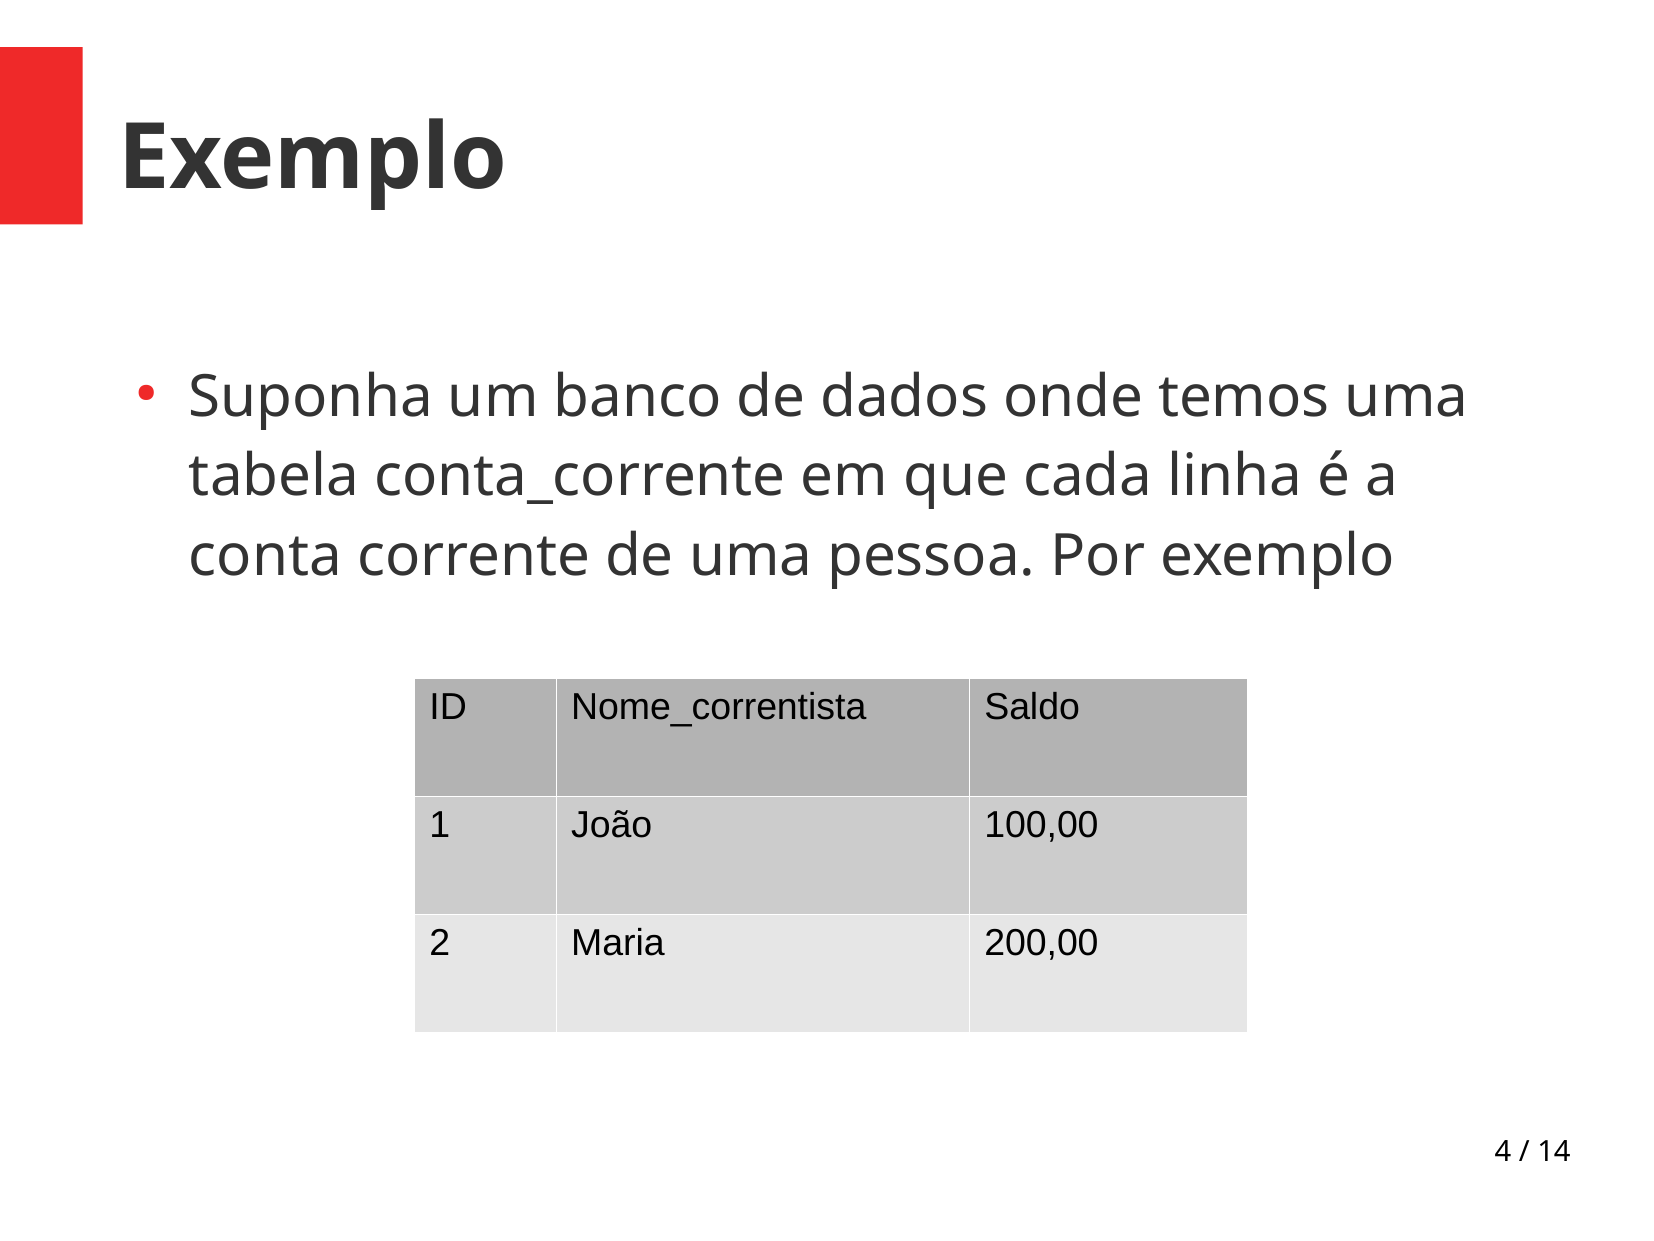

# Exemplo
Suponha um banco de dados onde temos uma tabela conta_corrente em que cada linha é a conta corrente de uma pessoa. Por exemplo
| ID | Nome\_correntista | Saldo |
| --- | --- | --- |
| 1 | João | 100,00 |
| 2 | Maria | 200,00 |
4